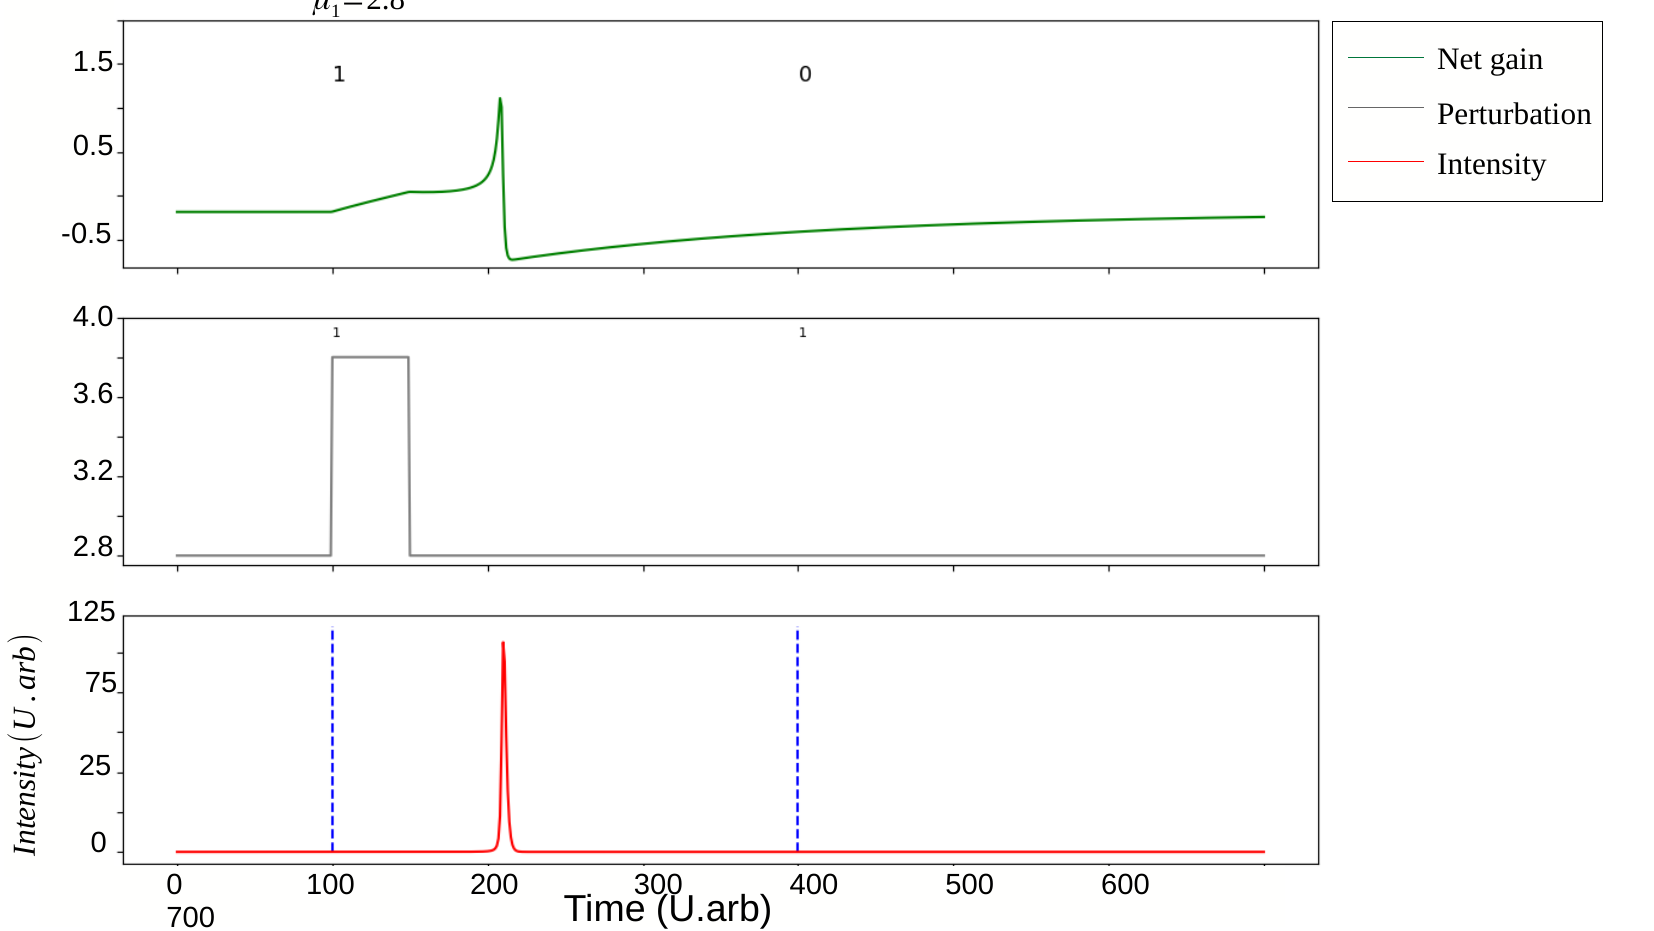

Net gain
1.5
Perturbation
0.5
Intensity
-0.5
4.0
3.6
3.2
2.8
125
75
25
0
0 100 200 300 400 500 600 700
Time (U.arb)